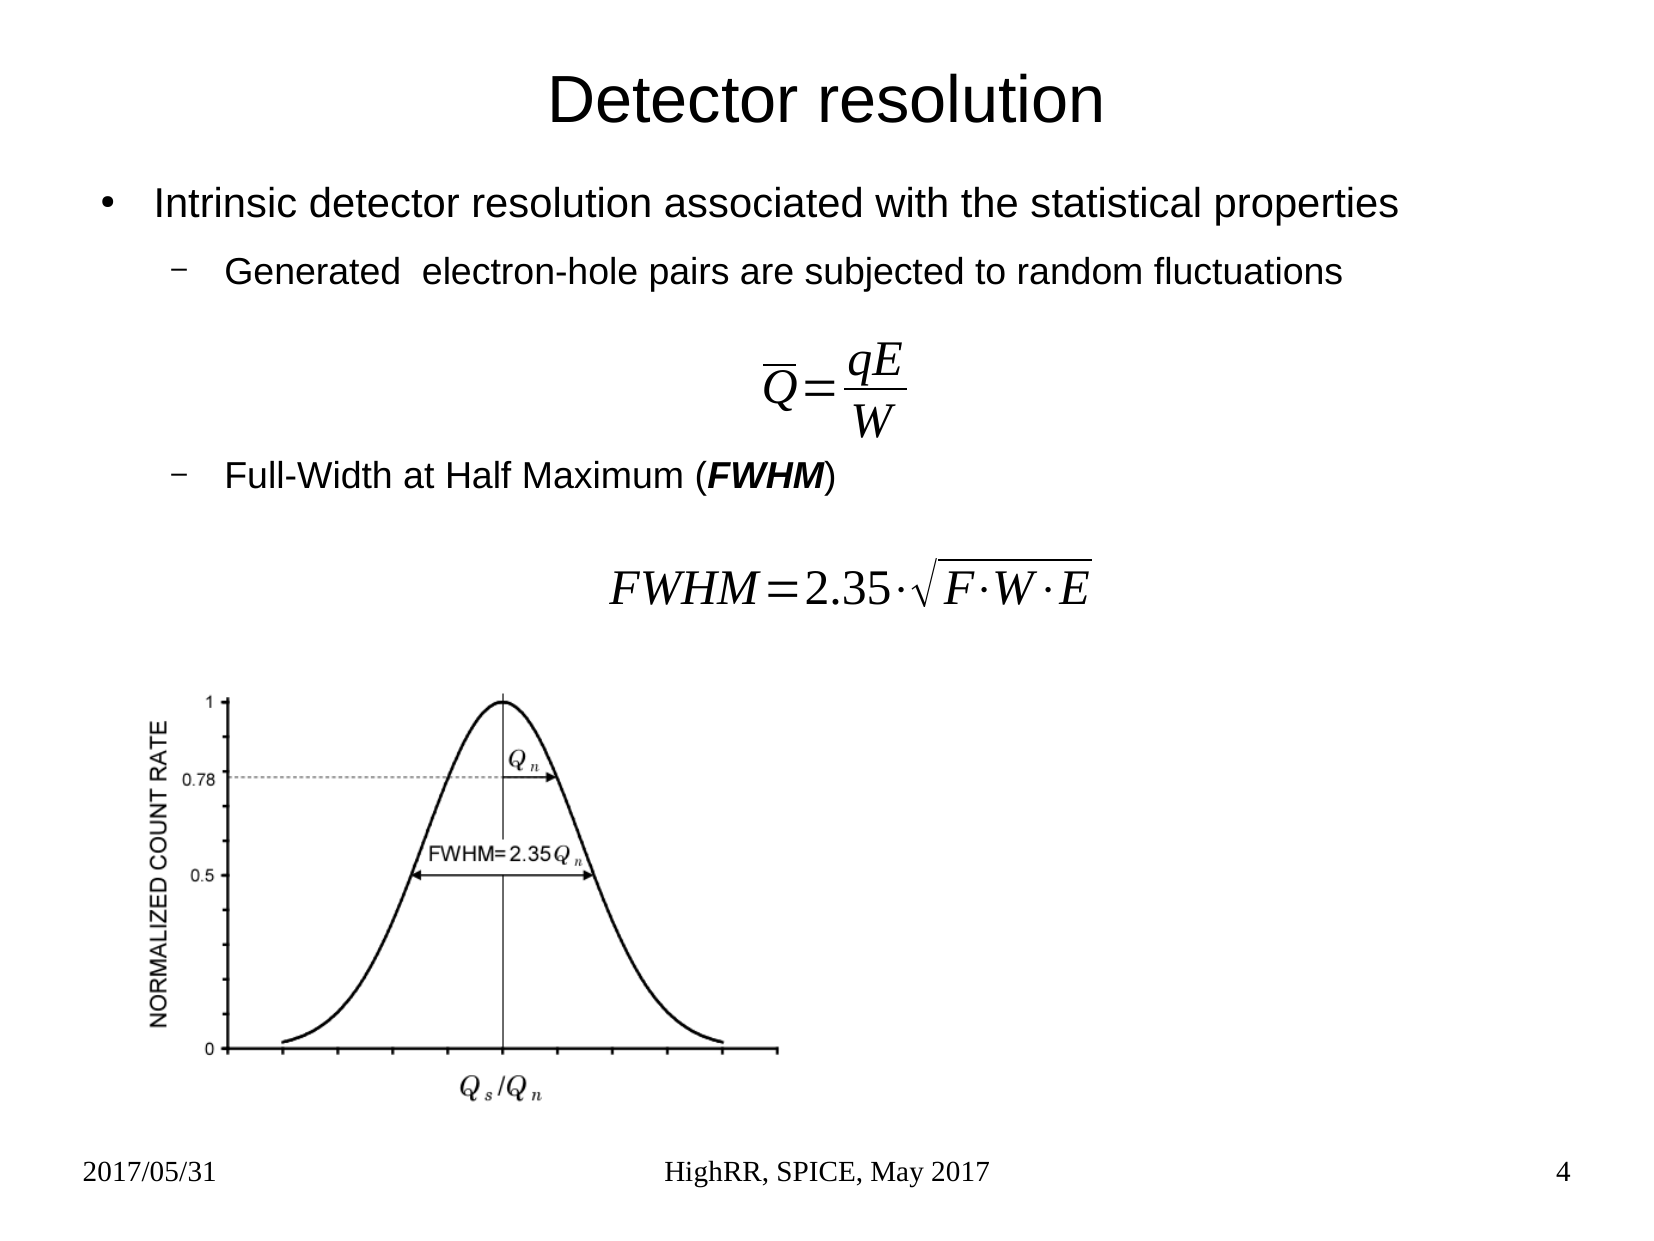

# Detector resolution
Intrinsic detector resolution associated with the statistical properties
Generated electron-hole pairs are subjected to random fluctuations
Full-Width at Half Maximum (FWHM)
2017/05/31
HighRR, SPICE, May 2017
4